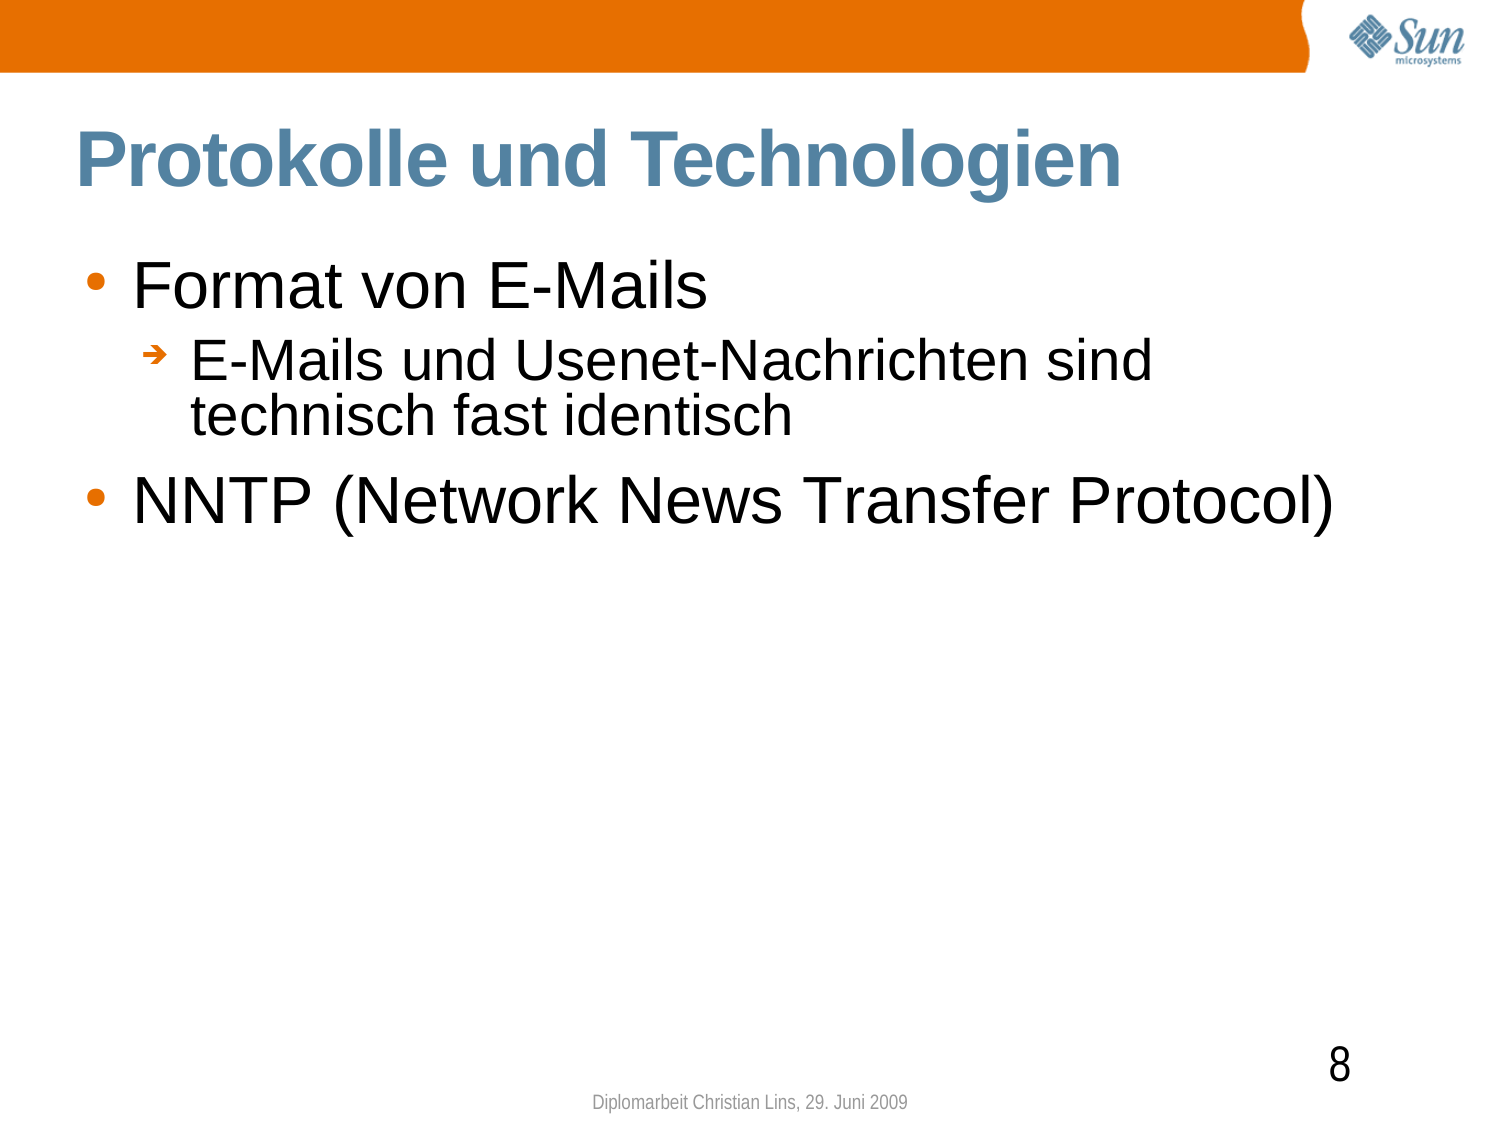

# Protokolle und Technologien
Format von E-Mails
E-Mails und Usenet-Nachrichten sind technisch fast identisch
NNTP (Network News Transfer Protocol)